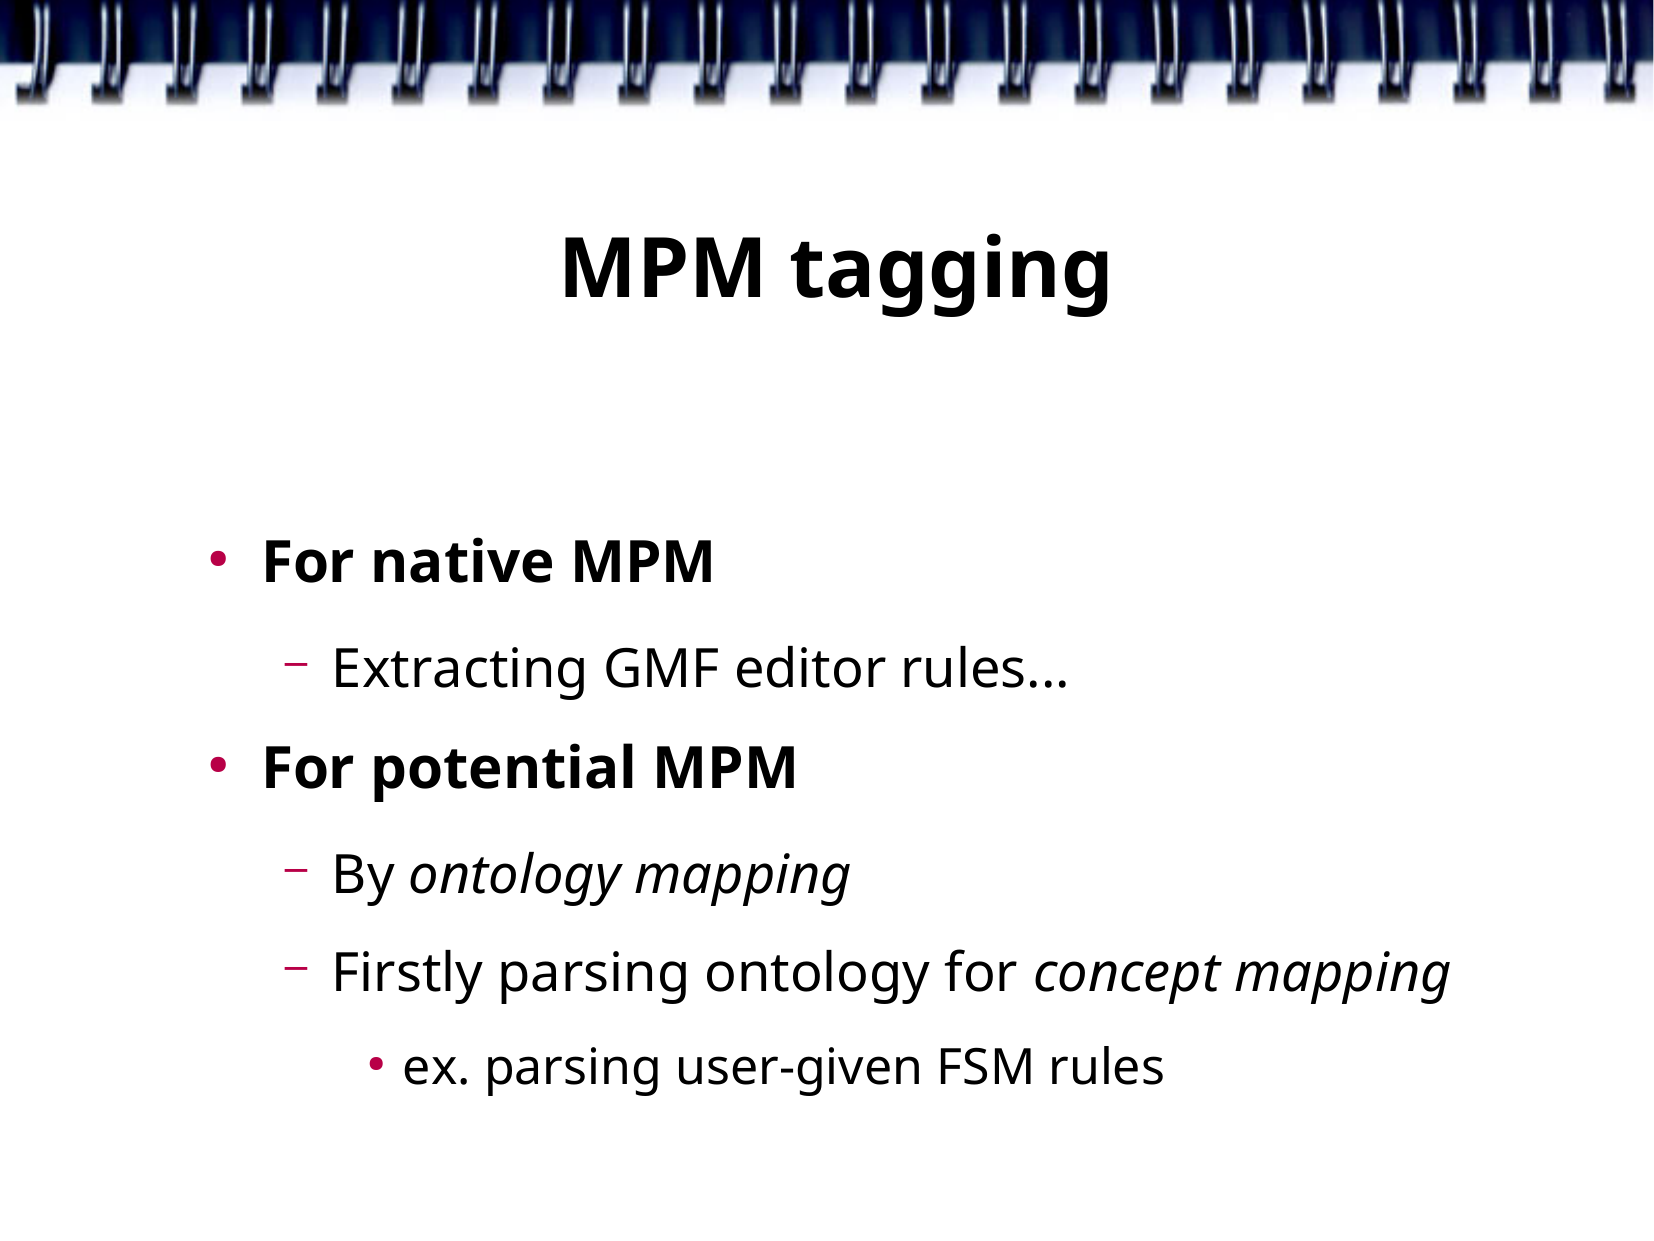

MPM tagging
# For native MPM
Extracting GMF editor rules...
For potential MPM
By ontology mapping
Firstly parsing ontology for concept mapping
ex. parsing user-given FSM rules